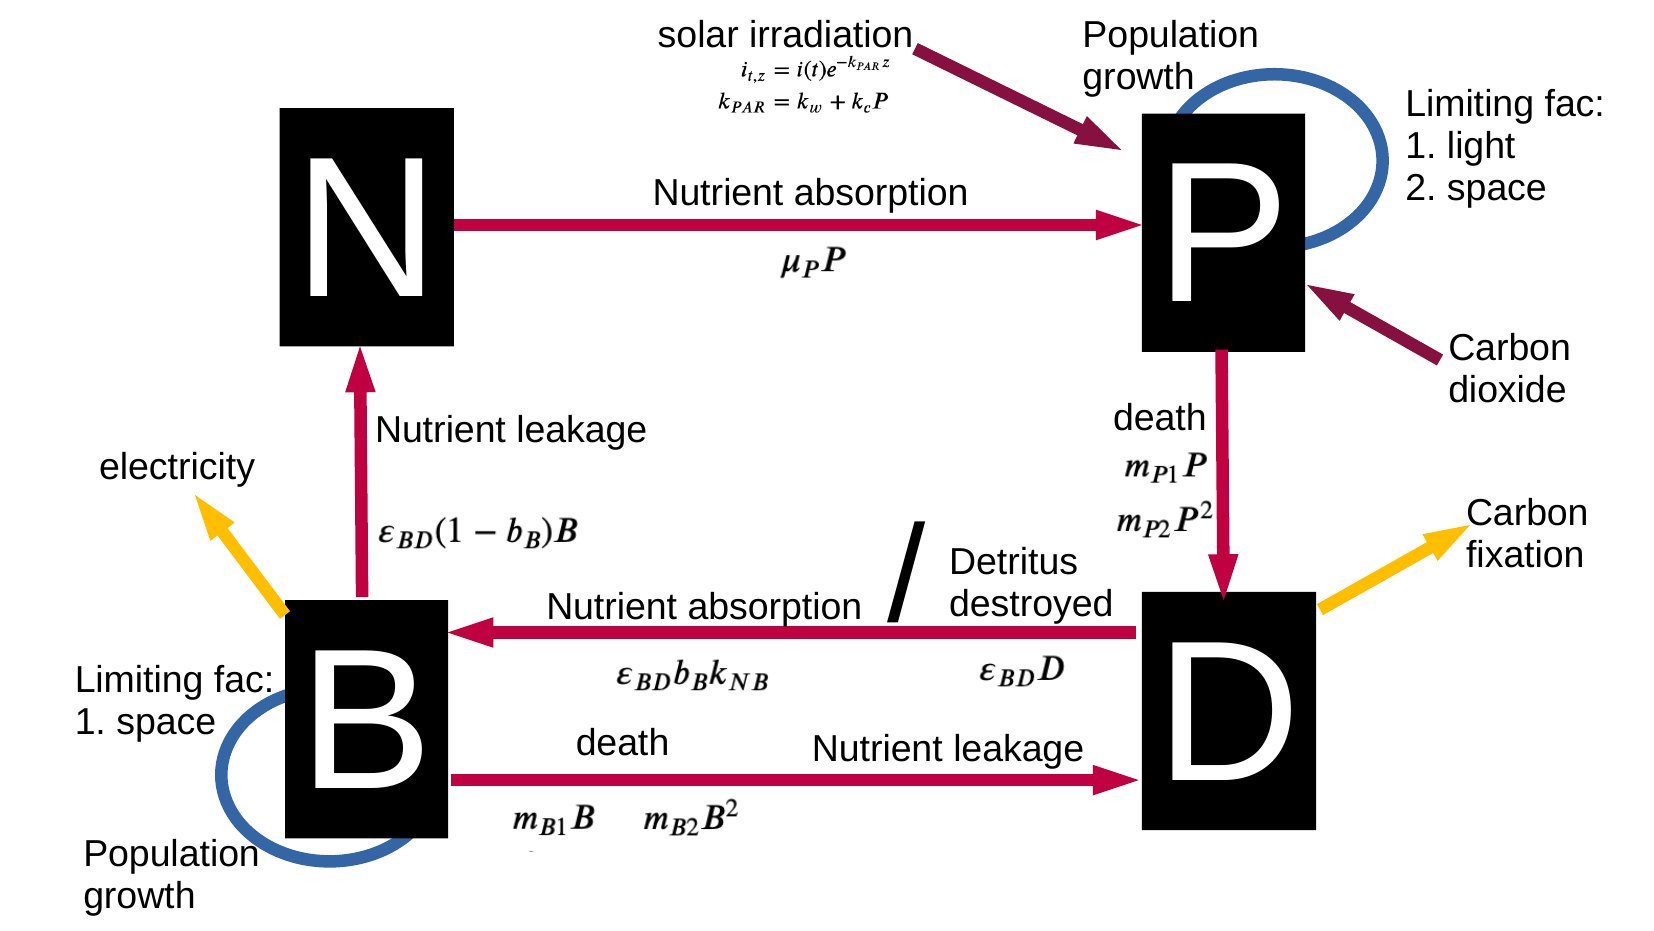

Population
growth
solar irradiation
Limiting fac:
1. light
2. space
N
P
Nutrient absorption
Carbon
dioxide
death
Nutrient leakage
electricity
Carbon
fixation
/
Detritus
destroyed
Nutrient absorption
D
B
Limiting fac:
1. space
death
Nutrient leakage
Population
growth